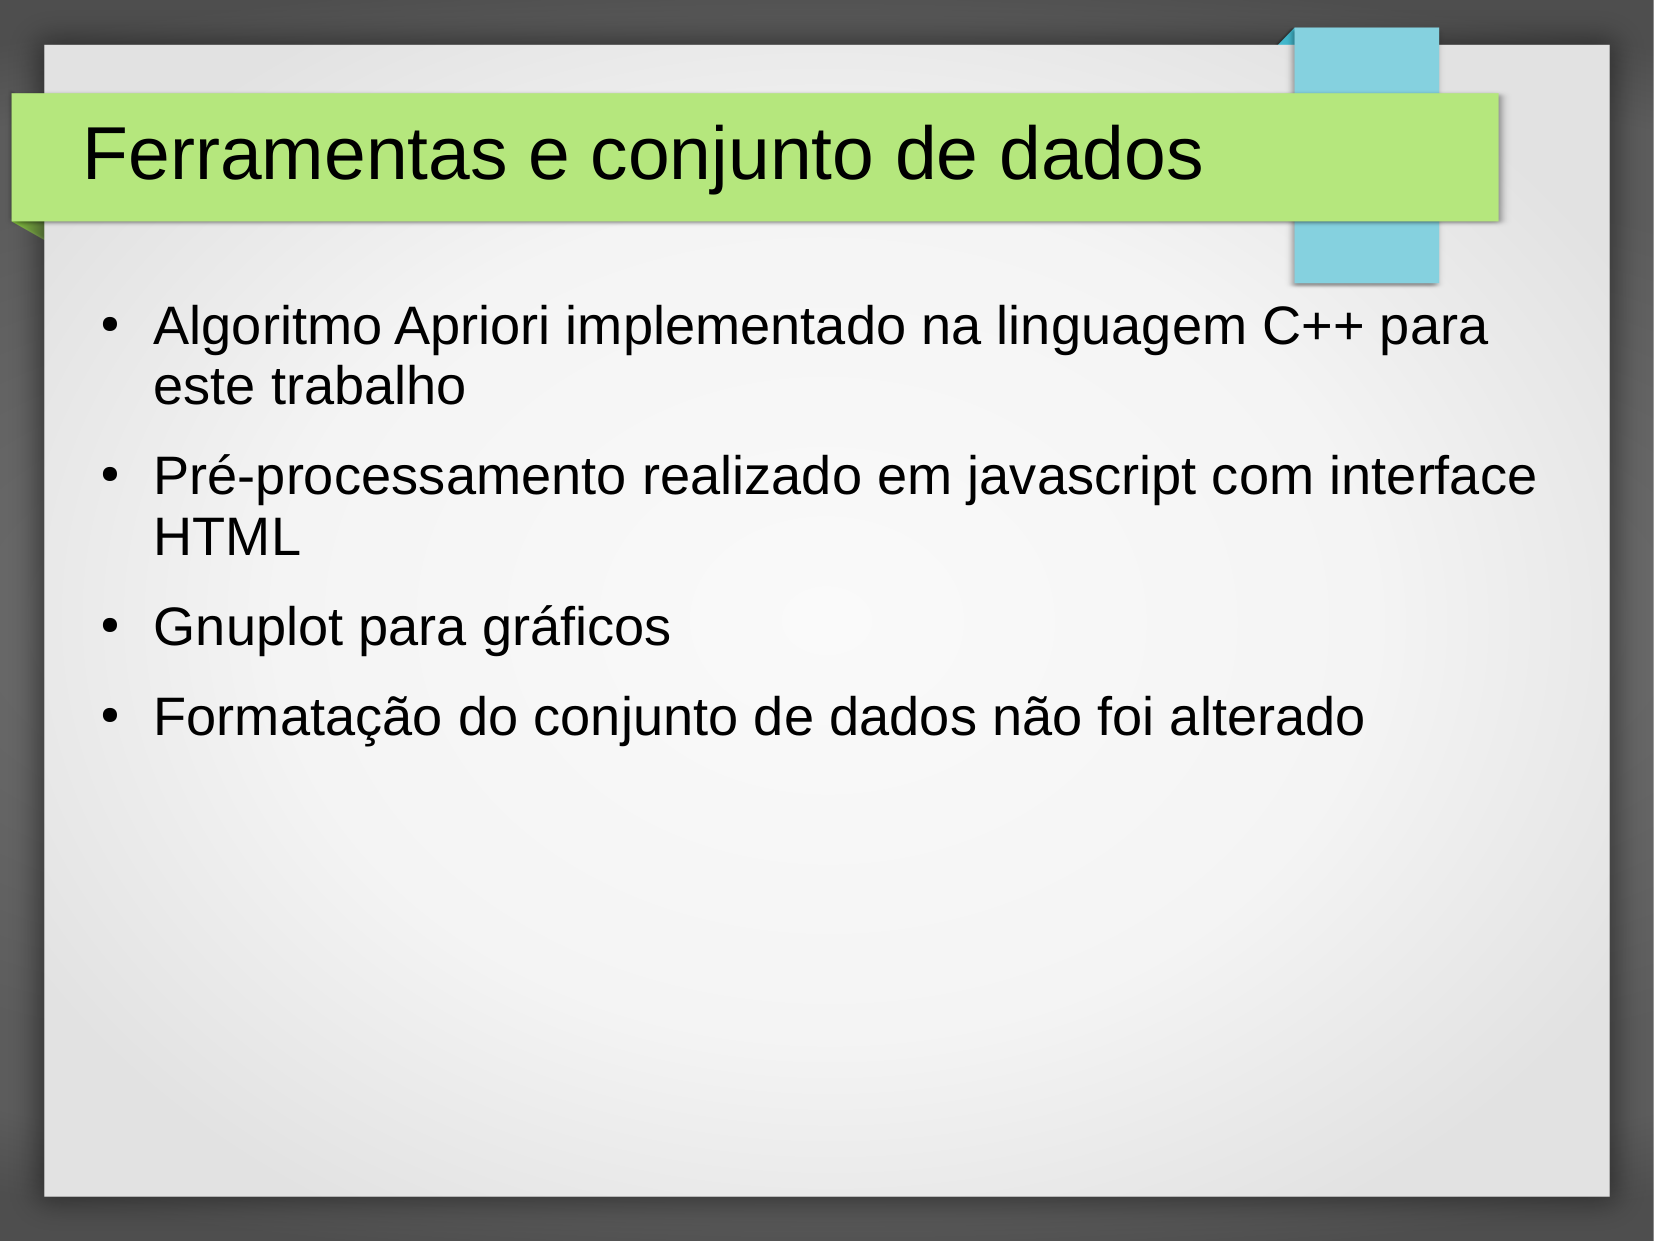

# Ferramentas e conjunto de dados
Algoritmo Apriori implementado na linguagem C++ para este trabalho
Pré-processamento realizado em javascript com interface HTML
Gnuplot para gráficos
Formatação do conjunto de dados não foi alterado